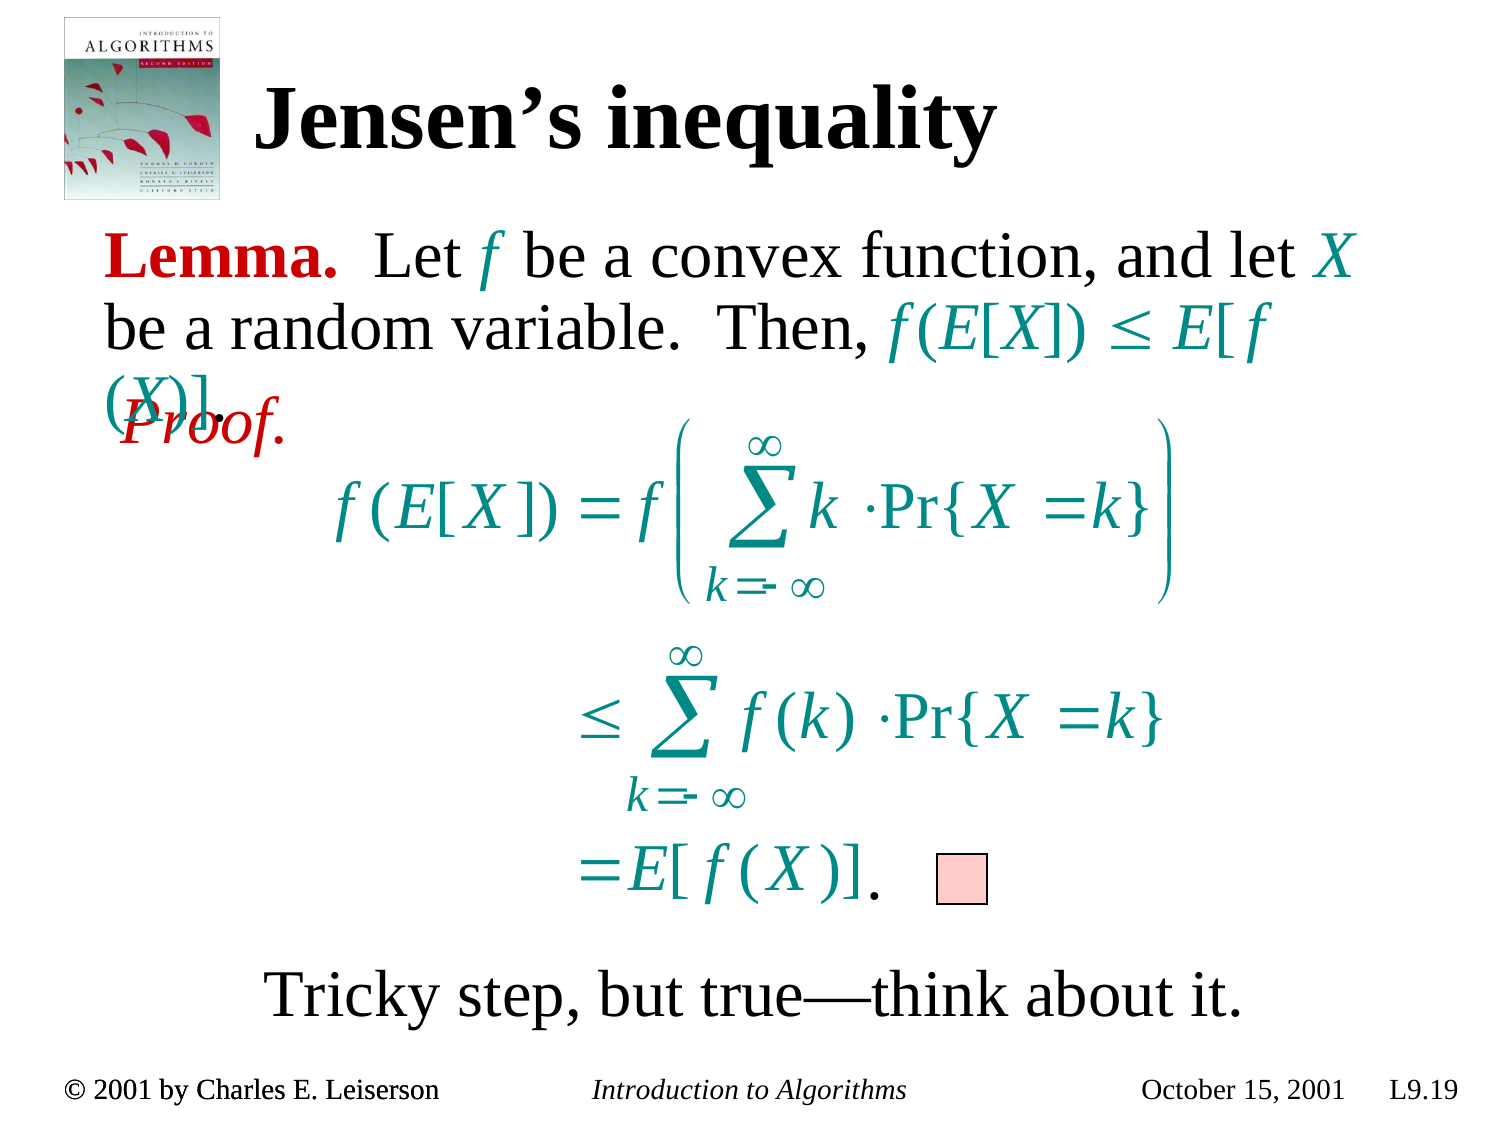

Jensen’s inequality
Lemma. Let f be a convex function, and let X be a random variable. Then, f (E[X])  E[ f (X)].
Proof.
.
Tricky step, but true—think about it.
Introduction to Algorithms
October 15, 2001 L9.